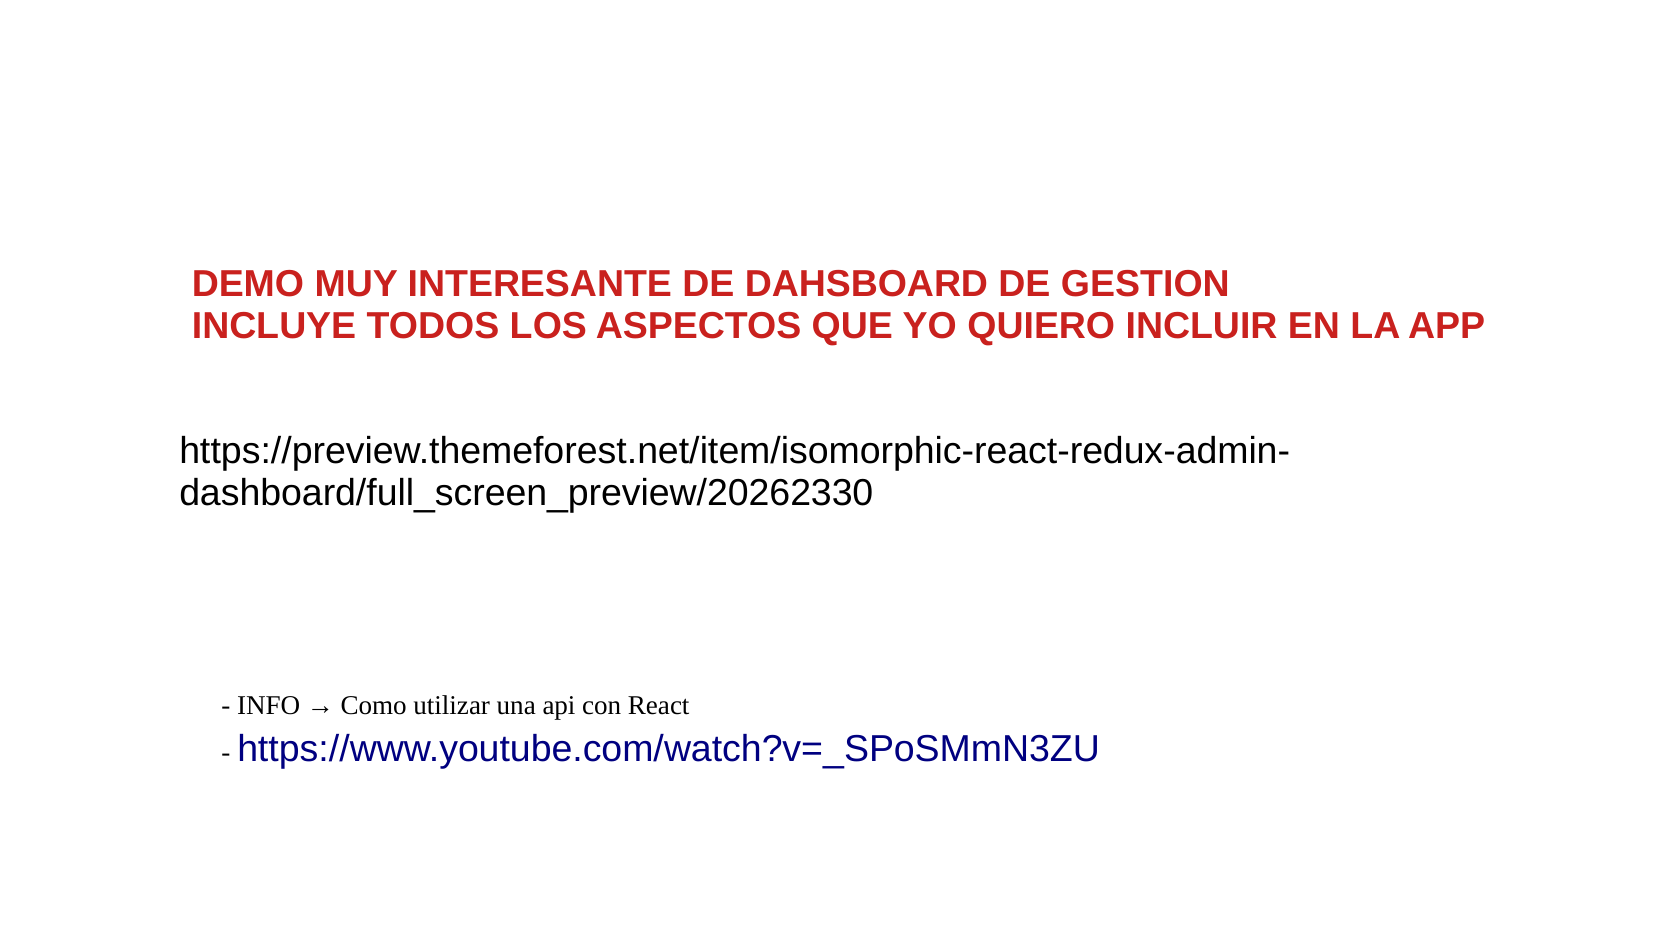

DEMO MUY INTERESANTE DE DAHSBOARD DE GESTION
INCLUYE TODOS LOS ASPECTOS QUE YO QUIERO INCLUIR EN LA APP
https://preview.themeforest.net/item/isomorphic-react-redux-admin-dashboard/full_screen_preview/20262330
- INFO → Como utilizar una api con React
- https://www.youtube.com/watch?v=_SPoSMmN3ZU